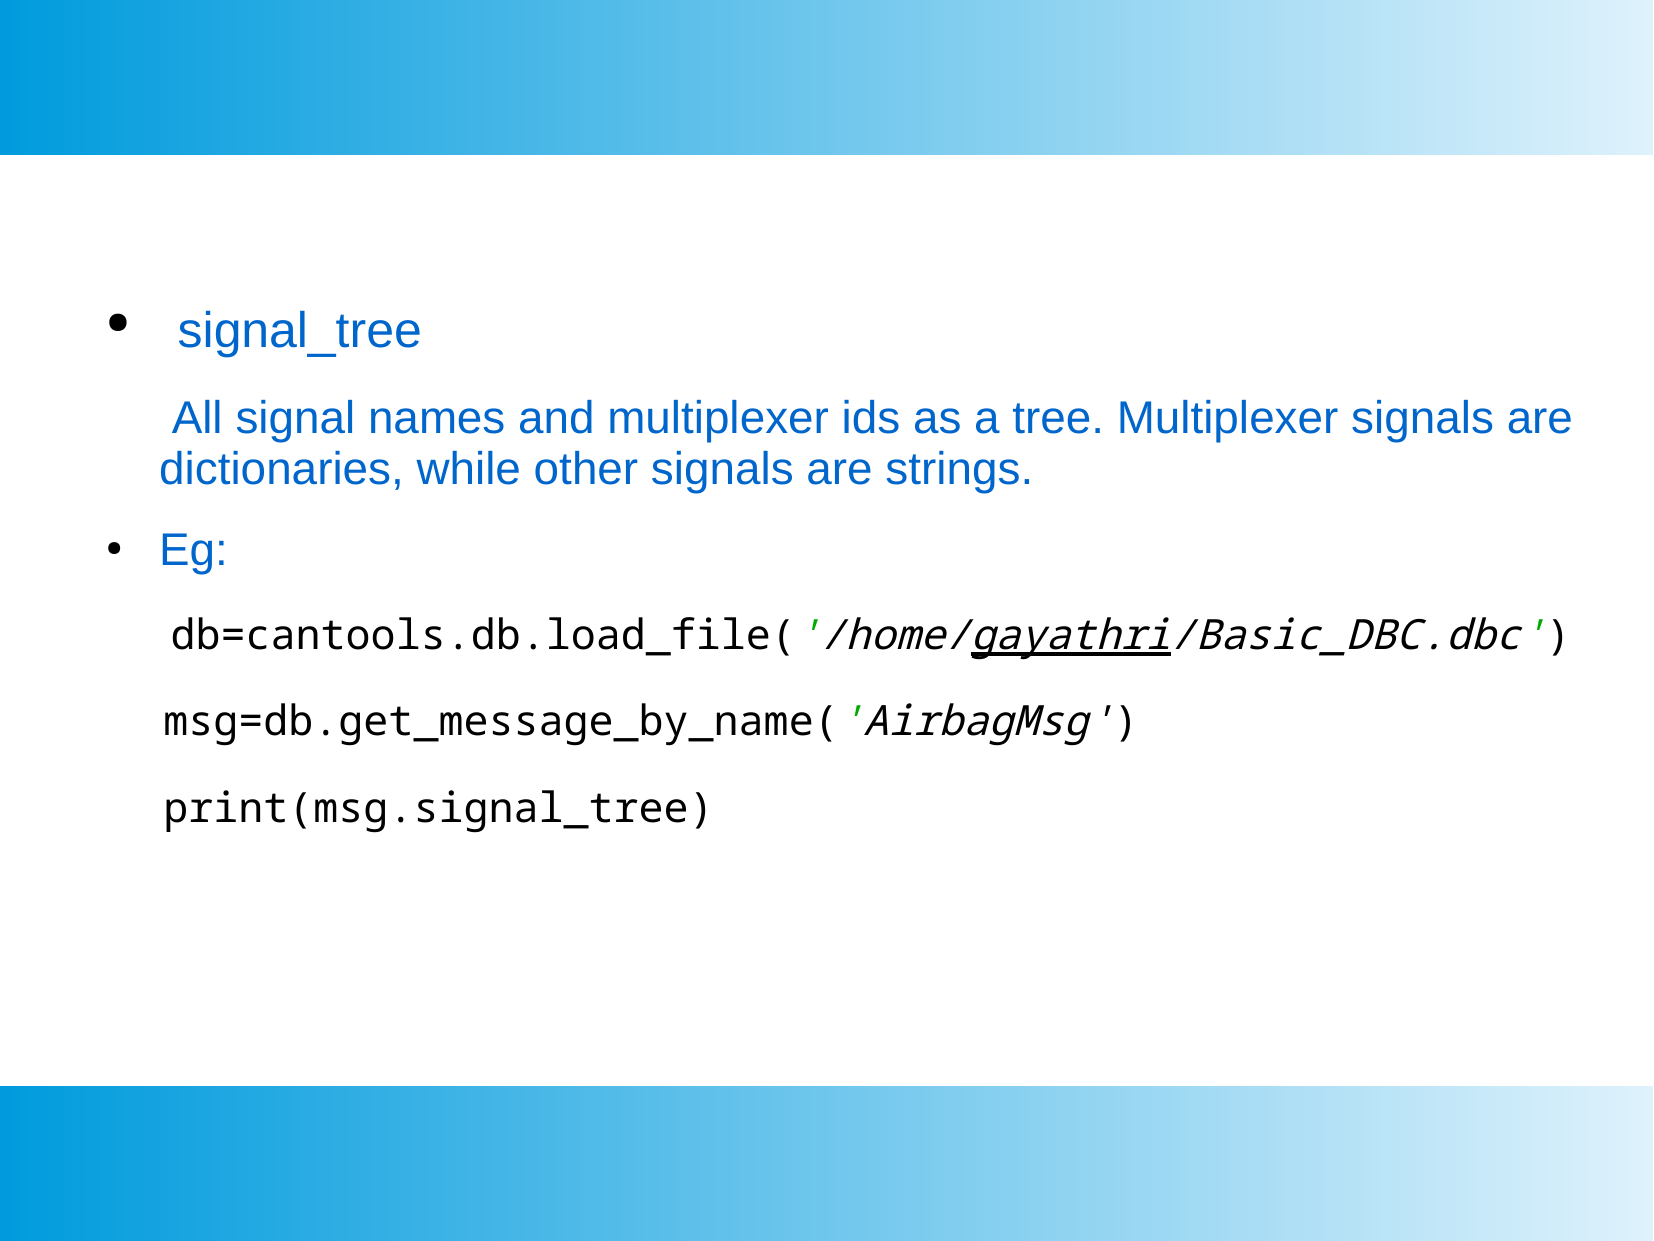

#
 signal_tree
 All signal names and multiplexer ids as a tree. Multiplexer signals are dictionaries, while other signals are strings.
Eg:
 db=cantools.db.load_file('/home/gayathri/Basic_DBC.dbc')
 msg=db.get_message_by_name('AirbagMsg')
 print(msg.signal_tree)